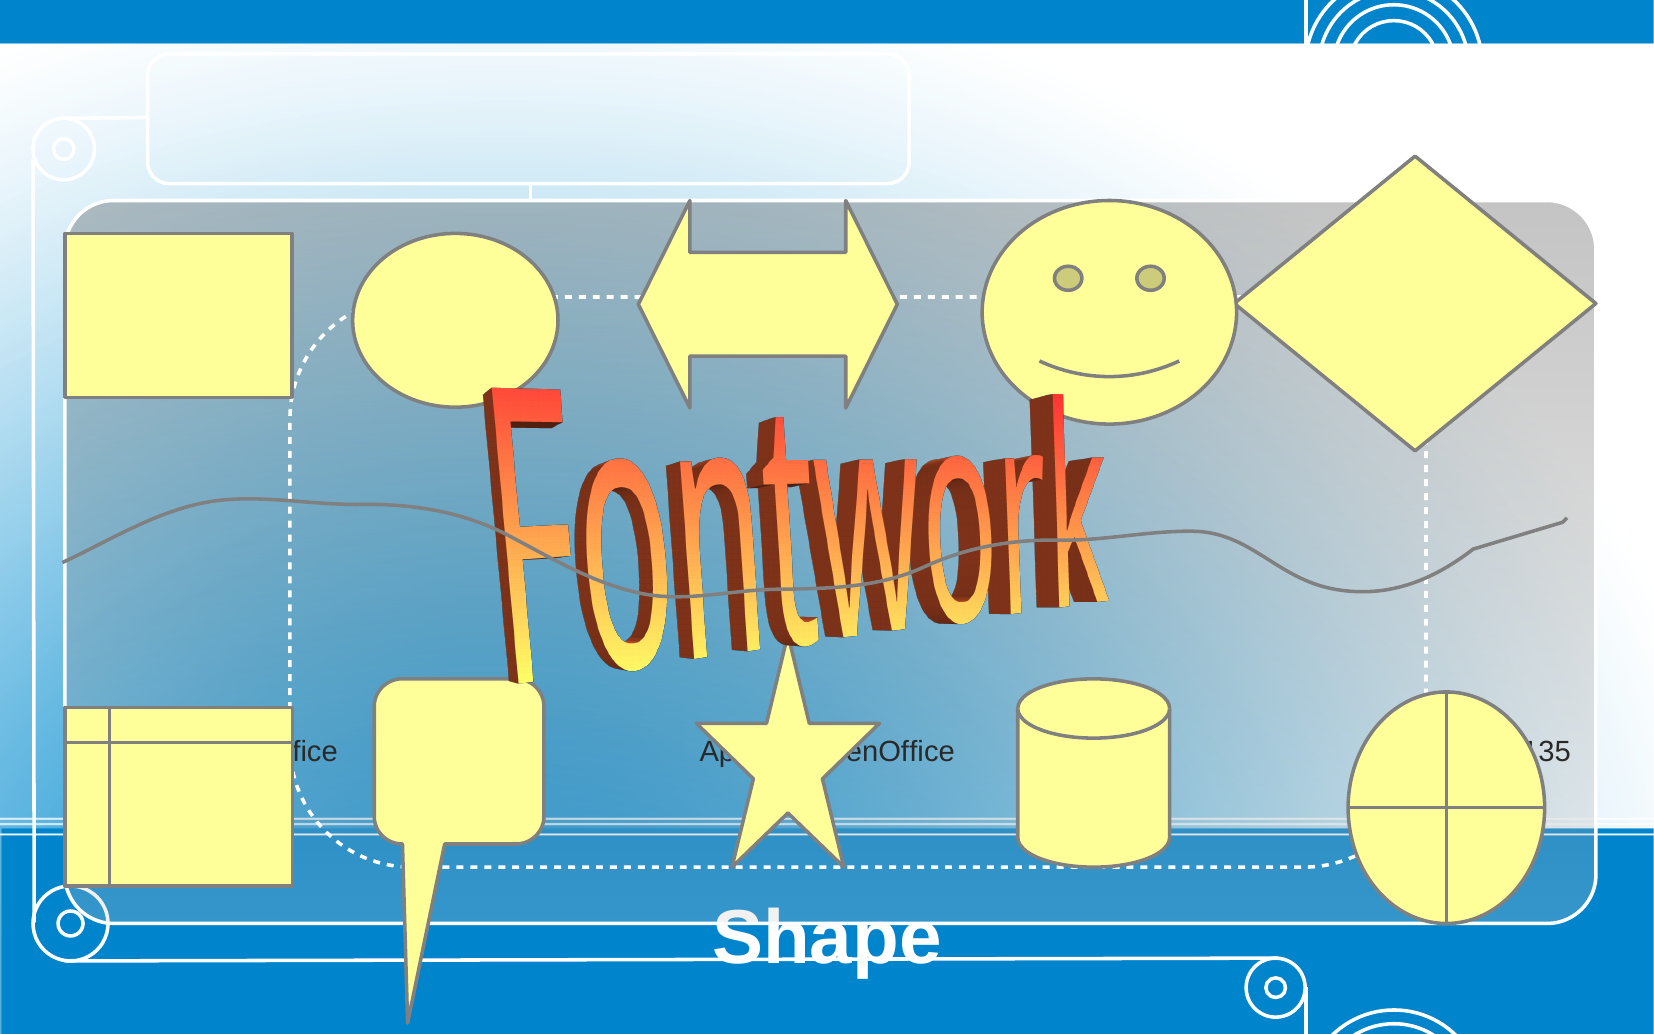

Fontwork
Apache OpenOffice
Apache OpenOffice
135
# Shape